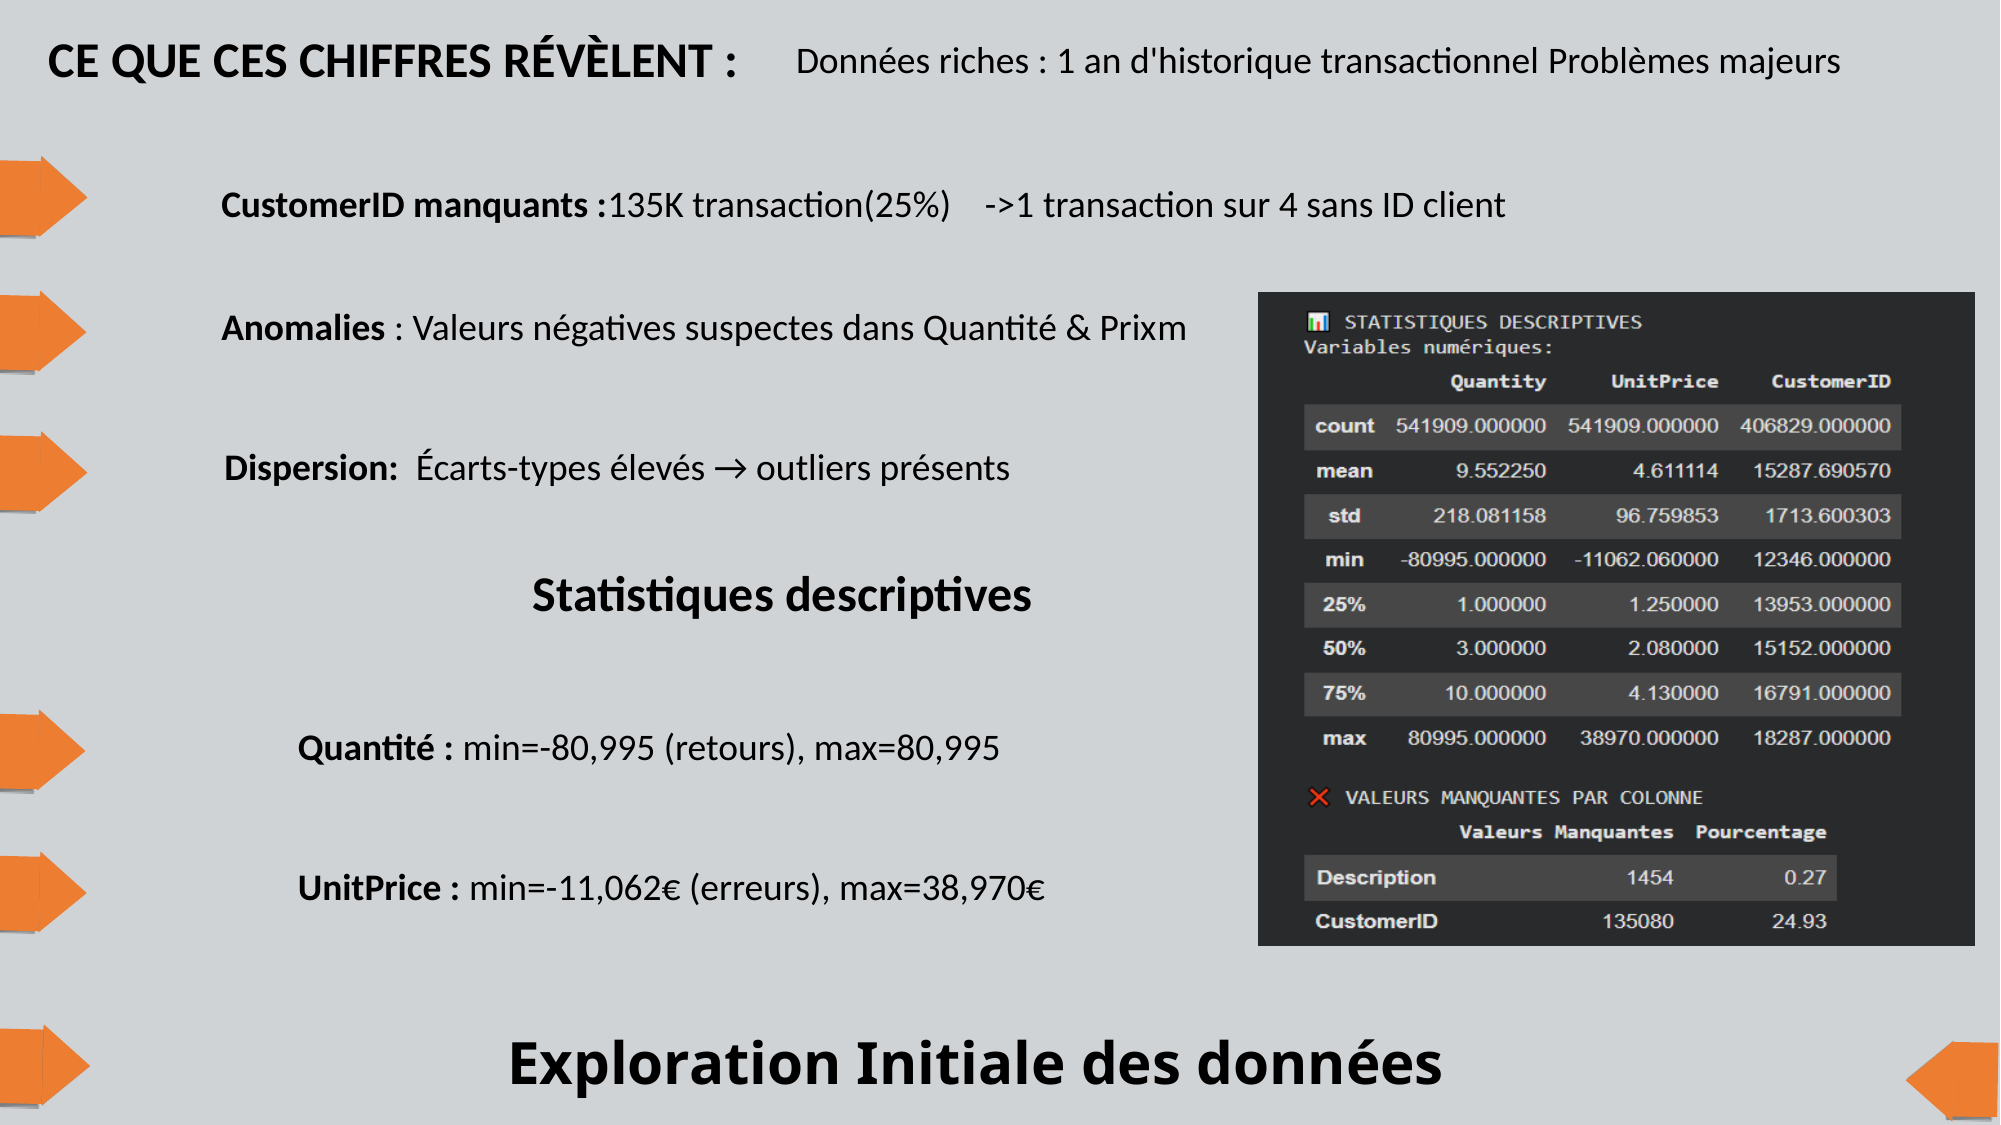

CE QUE CES CHIFFRES RÉVÈLENT :
Données riches : 1 an d'historique transactionnel Problèmes majeurs
CustomerID manquants :135K transaction(25%) ->1 transaction sur 4 sans ID client
Anomalies : Valeurs négatives suspectes dans Quantité & Prixm
 Dispersion: Écarts-types élevés → outliers présents
Statistiques descriptives
Quantité : min=-80,995 (retours), max=80,995
UnitPrice : min=-11,062€ (erreurs), max=38,970€
# Exploration Initiale des données